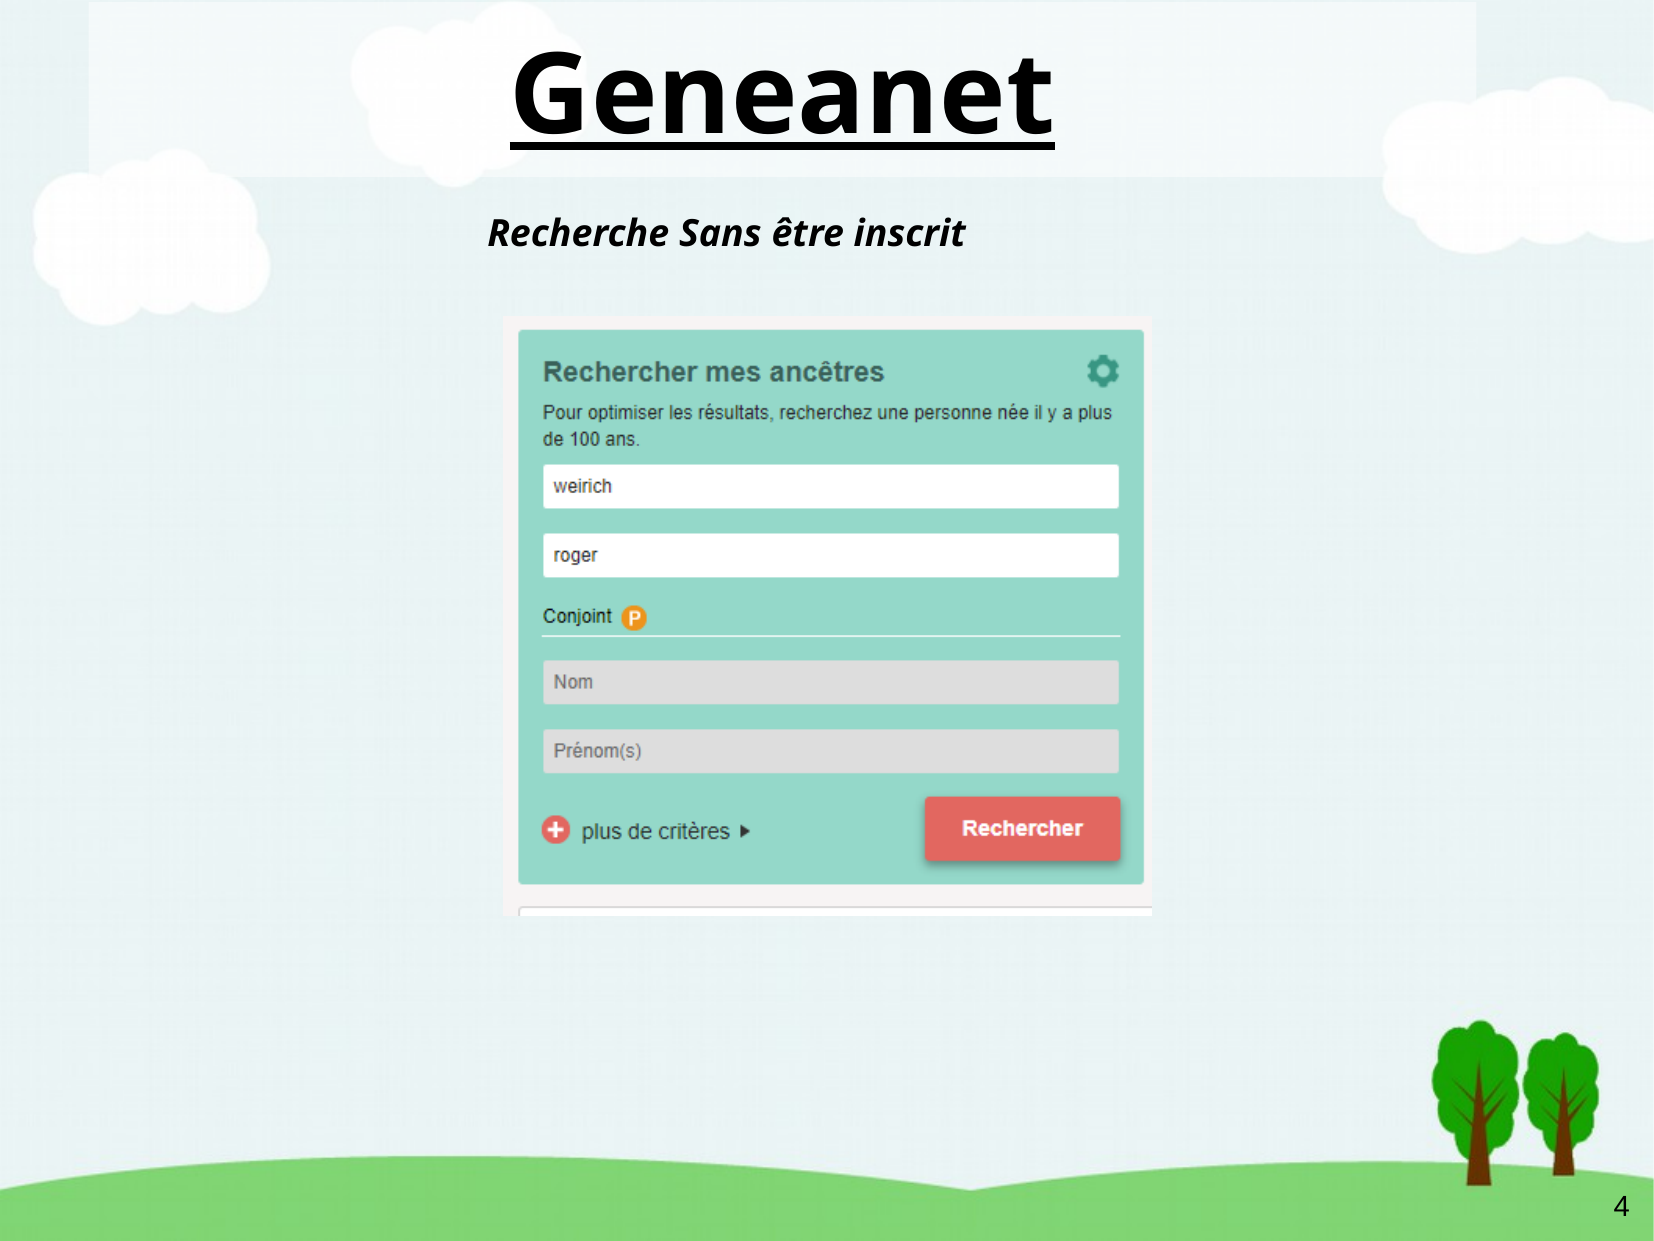

# Geneanet
Recherche Sans être inscrit
4